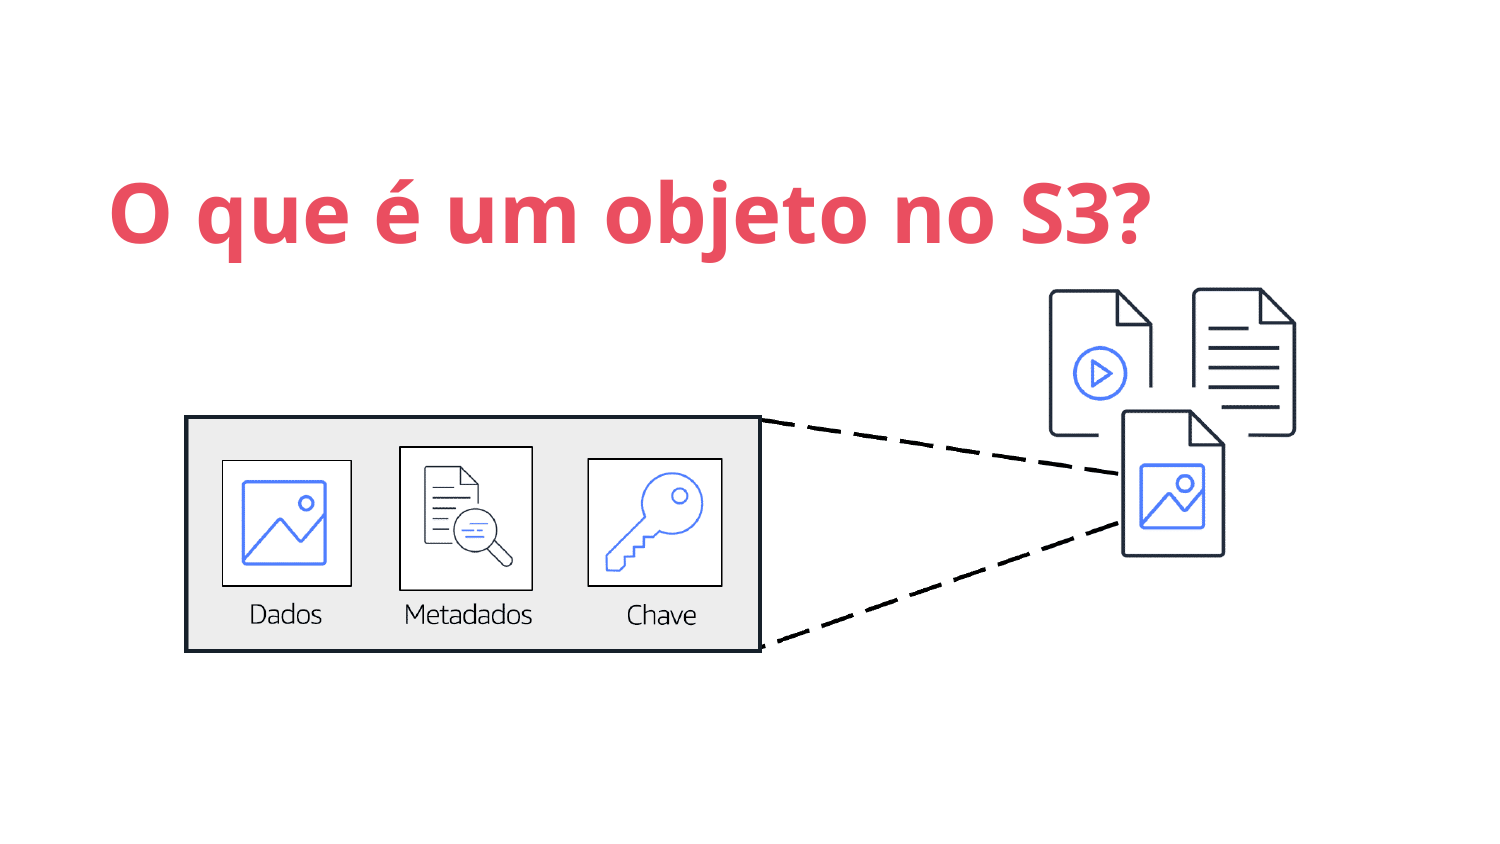

O que é um objeto no S3?